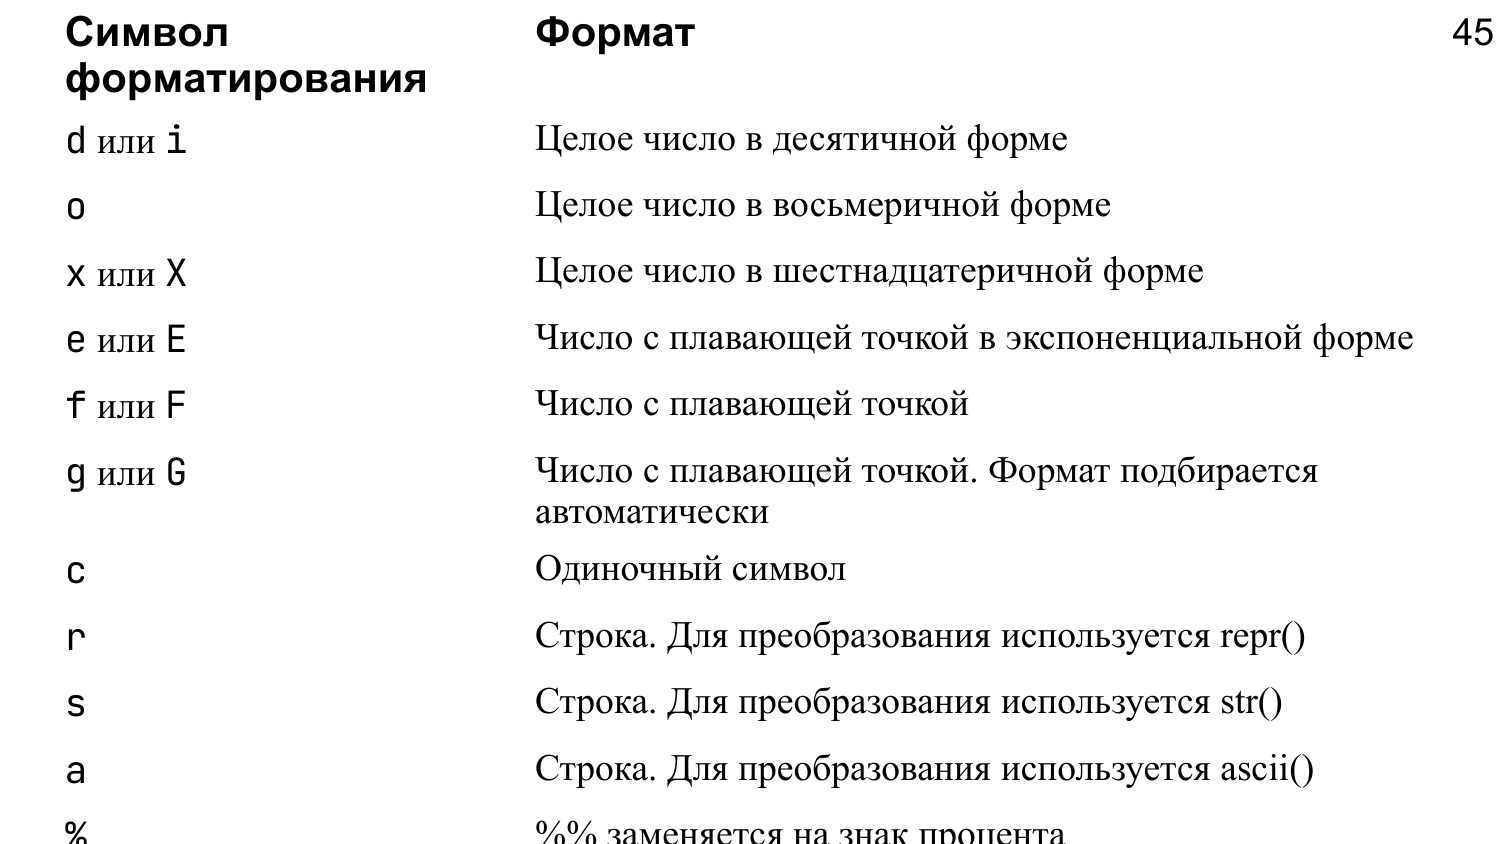

| Символ форматирования | Формат |
| --- | --- |
| d или i | Целое число в десятичной форме |
| o | Целое число в восьмеричной форме |
| x или X | Целое число в шестнадцатеричной форме |
| e или E | Число с плавающей точкой в экспоненциальной форме |
| f или F | Число с плавающей точкой |
| g или G | Число с плавающей точкой. Формат подбирается автоматически |
| c | Одиночный символ |
| r | Строка. Для преобразования используется repr() |
| s | Строка. Для преобразования используется str() |
| a | Строка. Для преобразования используется ascii() |
| % | %% заменяется на знак процента |